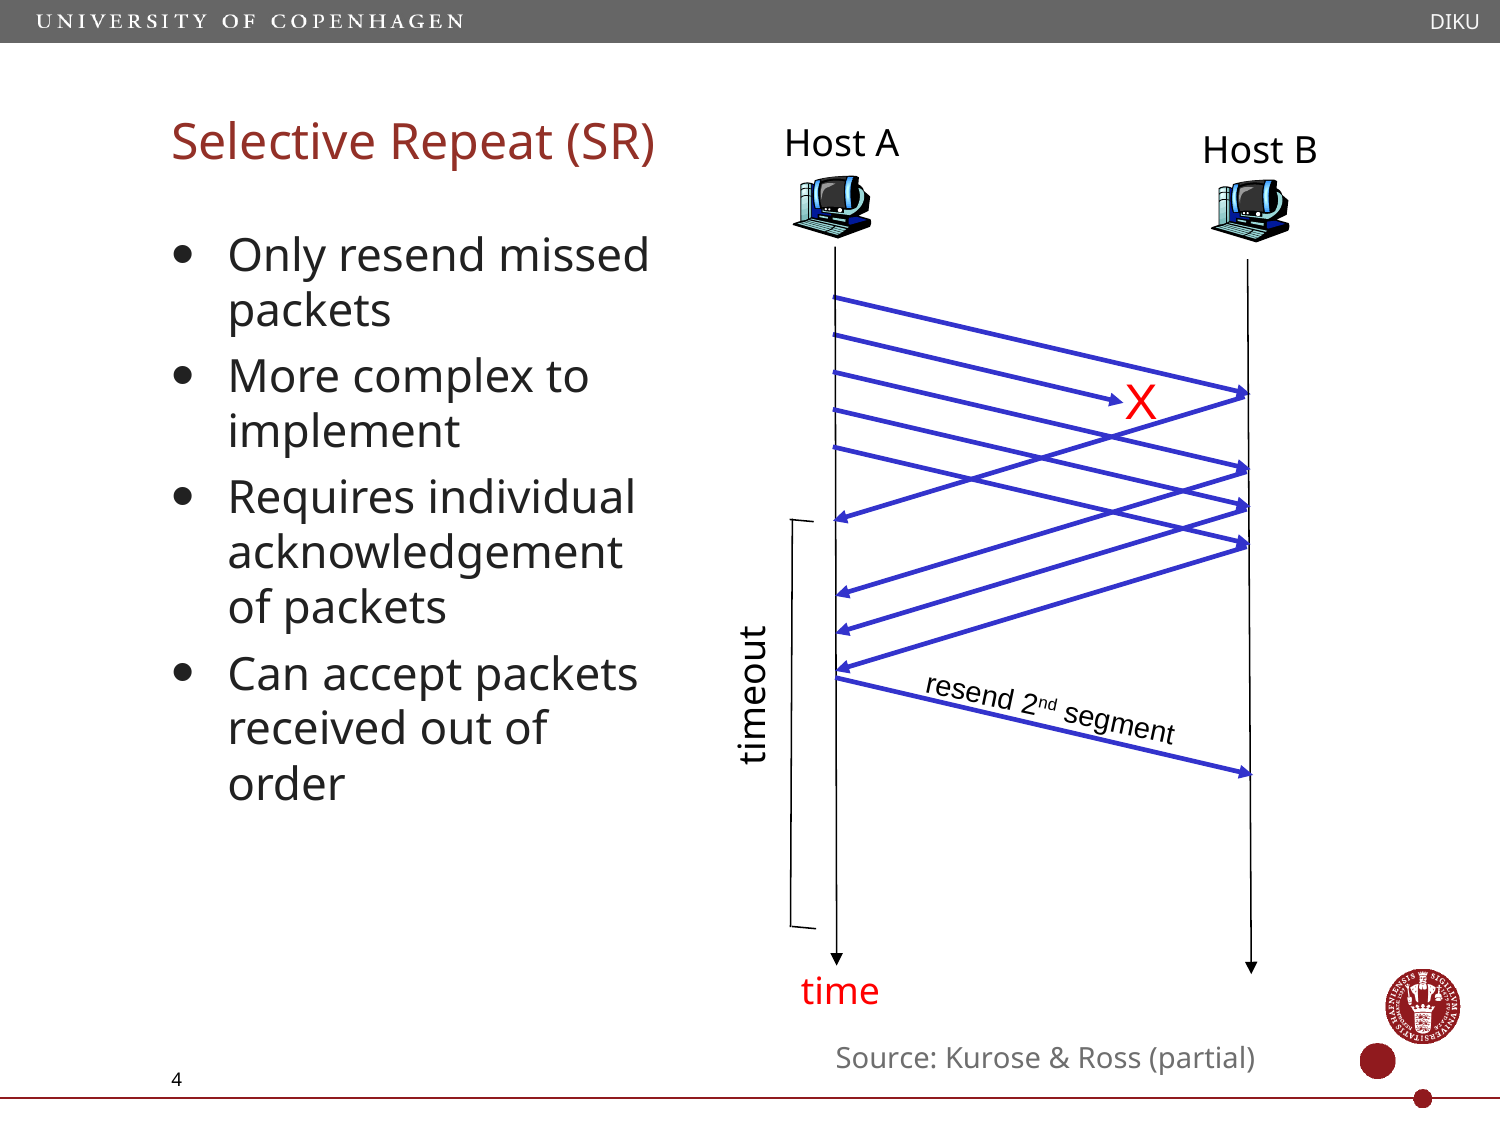

DIKU
# Selective Repeat (SR)
Host A
Host B
X
timeout
resend 2nd segment
time
Only resend missed packets
More complex to implement
Requires individual acknowledgement of packets
Can accept packets received out of order
Source: Kurose & Ross (partial)